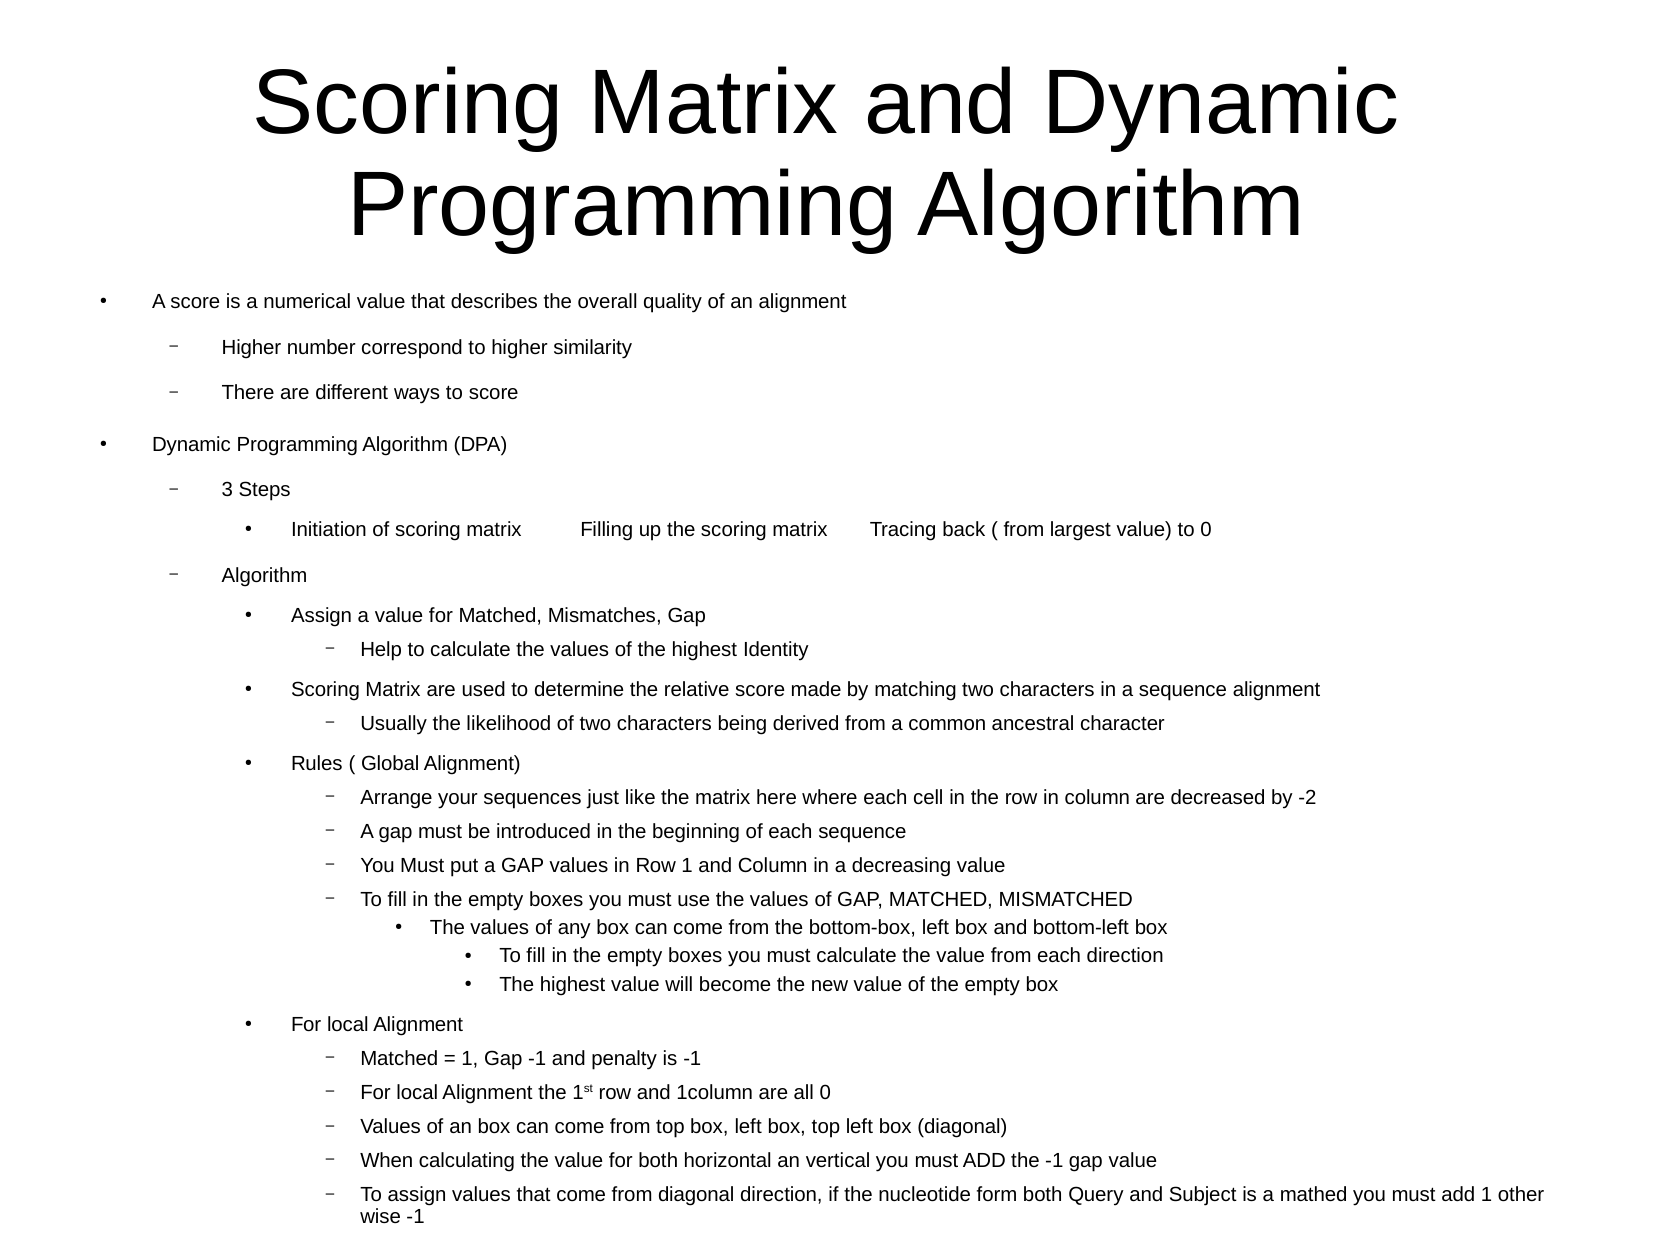

# Scoring Matrix and Dynamic Programming Algorithm
A score is a numerical value that describes the overall quality of an alignment
Higher number correspond to higher similarity
There are different ways to score
Dynamic Programming Algorithm (DPA)
3 Steps
Initiation of scoring matrix	Filling up the scoring matrix	Tracing back ( from largest value) to 0
Algorithm
Assign a value for Matched, Mismatches, Gap
Help to calculate the values of the highest Identity
Scoring Matrix are used to determine the relative score made by matching two characters in a sequence alignment
Usually the likelihood of two characters being derived from a common ancestral character
Rules ( Global Alignment)
Arrange your sequences just like the matrix here where each cell in the row in column are decreased by -2
A gap must be introduced in the beginning of each sequence
You Must put a GAP values in Row 1 and Column in a decreasing value
To fill in the empty boxes you must use the values of GAP, MATCHED, MISMATCHED
The values of any box can come from the bottom-box, left box and bottom-left box
To fill in the empty boxes you must calculate the value from each direction
The highest value will become the new value of the empty box
For local Alignment
Matched = 1, Gap -1 and penalty is -1
For local Alignment the 1st row and 1column are all 0
Values of an box can come from top box, left box, top left box (diagonal)
When calculating the value for both horizontal an vertical you must ADD the -1 gap value
To assign values that come from diagonal direction, if the nucleotide form both Query and Subject is a mathed you must add 1 other wise -1